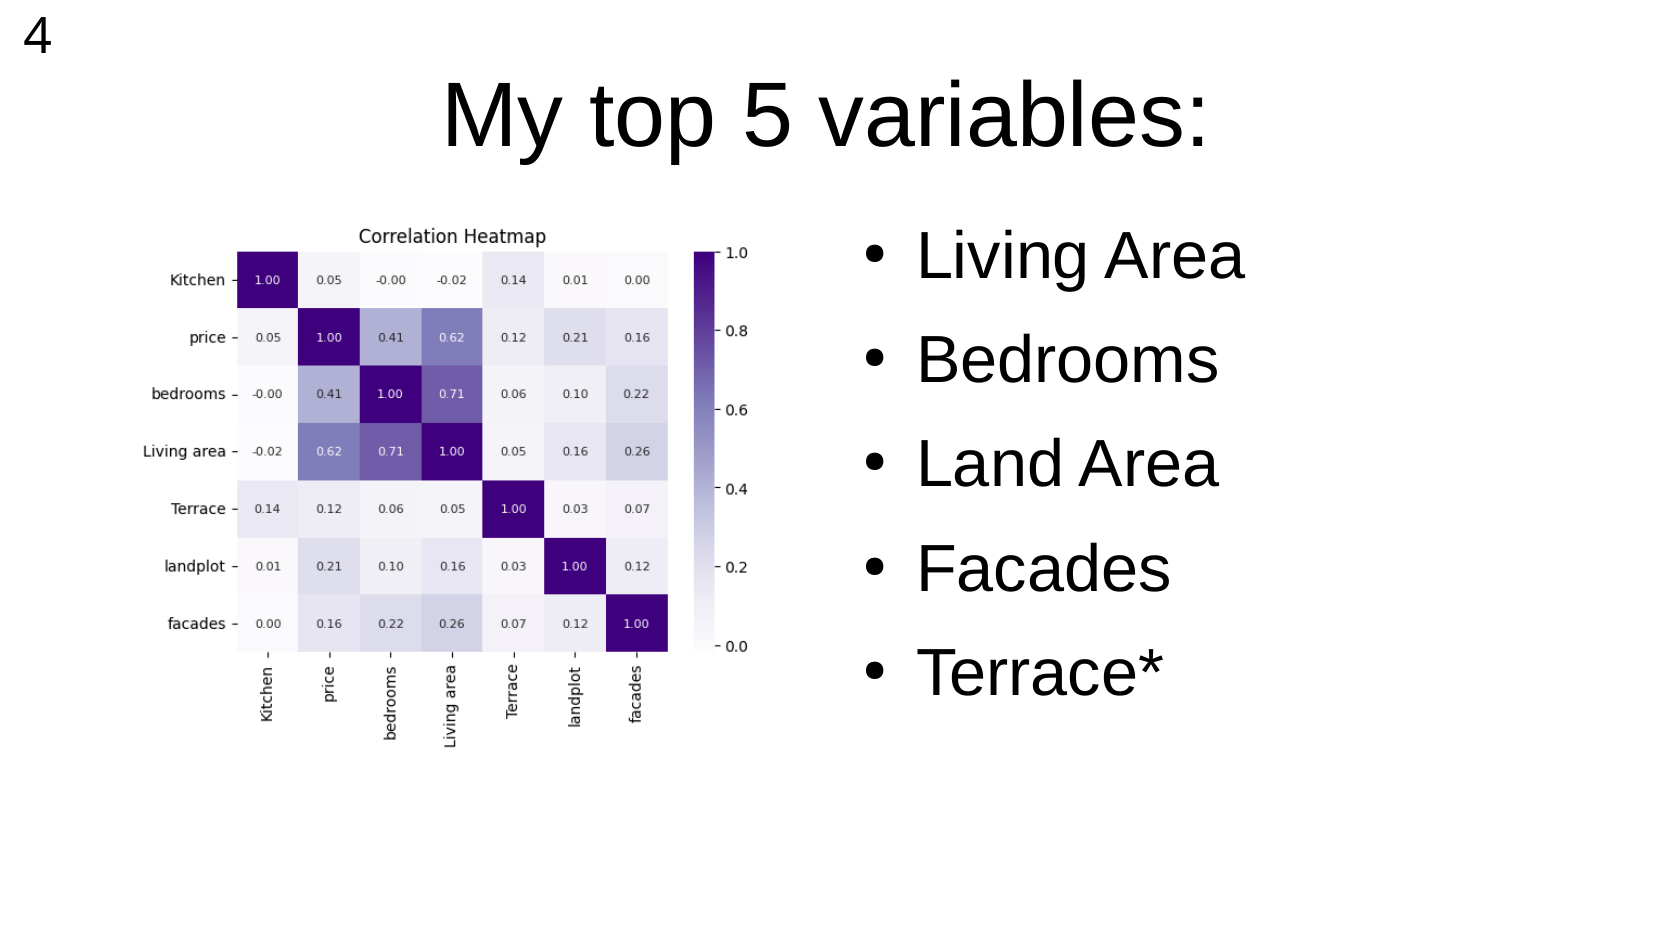

4
# My top 5 variables:
Living Area
Bedrooms
Land Area
Facades
Terrace*